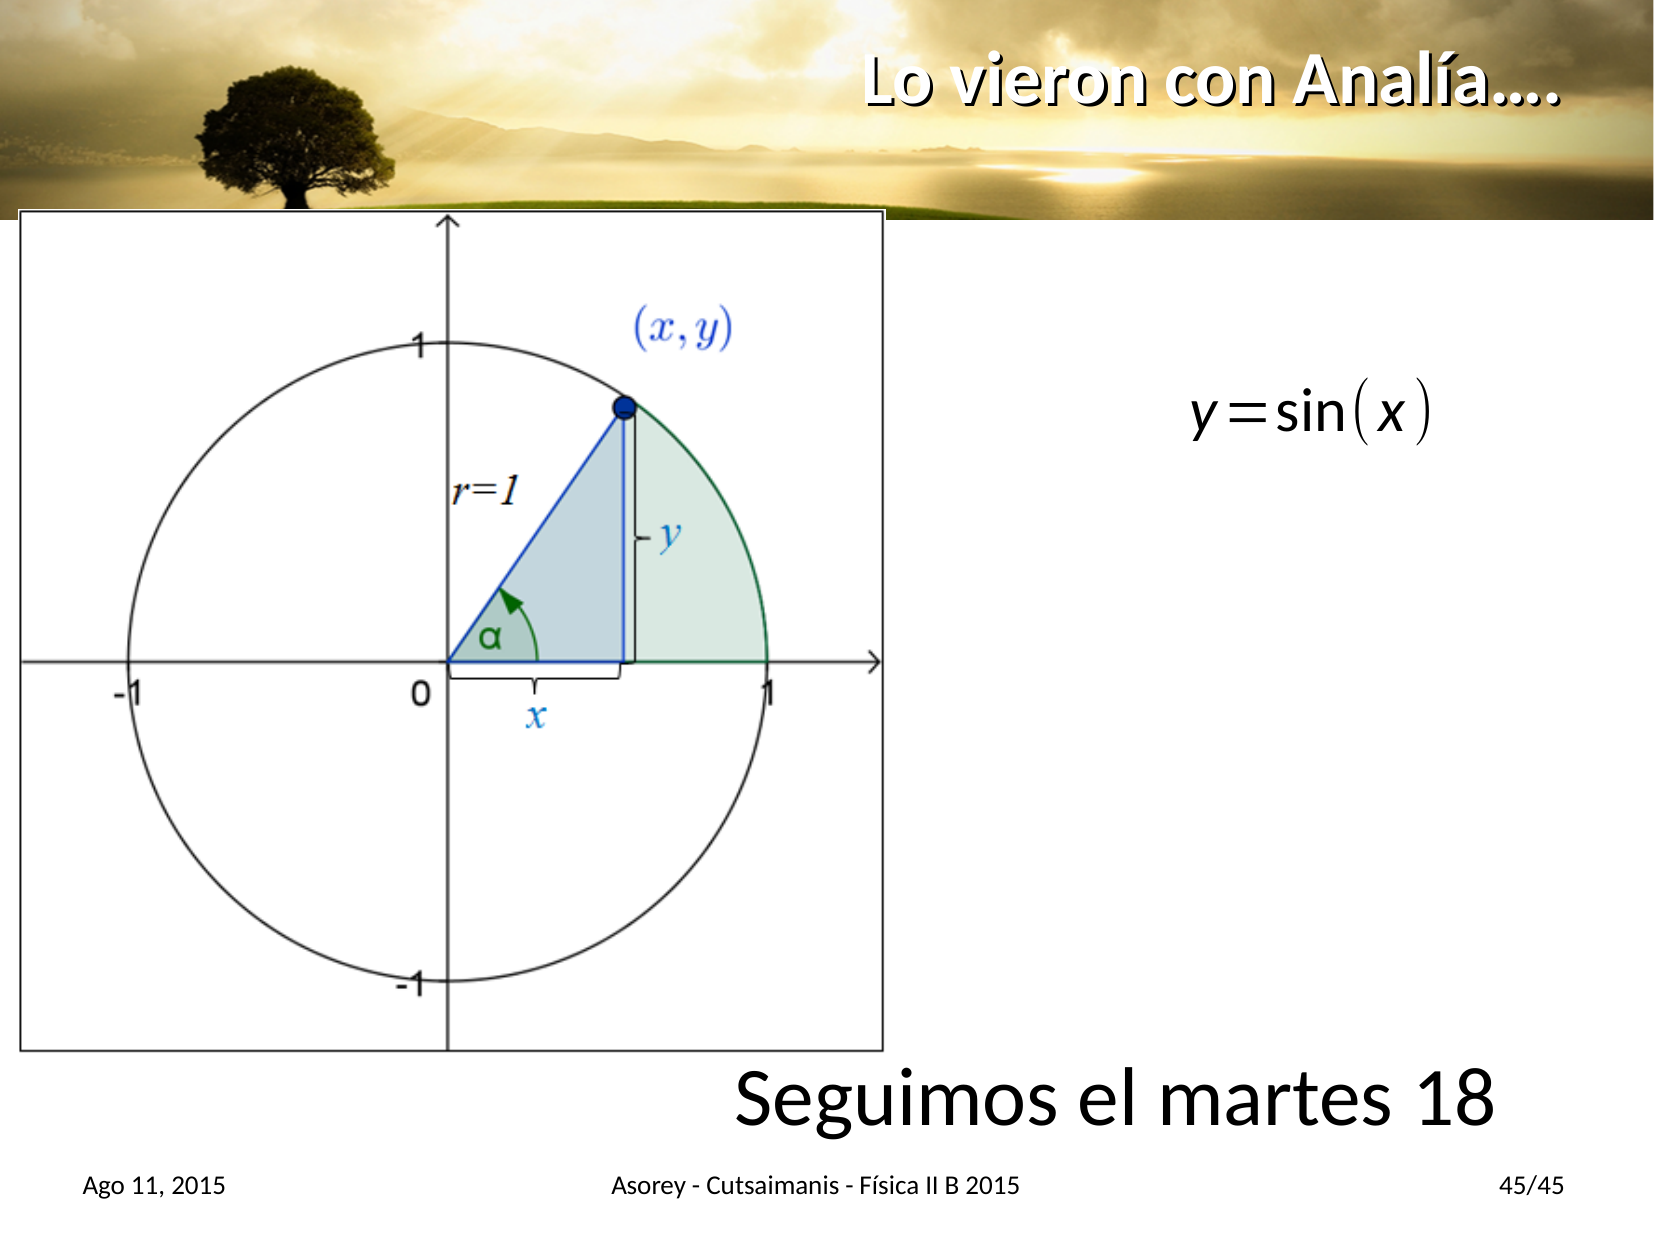

# Lo vieron con Analía….
Seguimos el martes 18
Ago 11, 2015
Asorey - Cutsaimanis - Física II B 2015
45